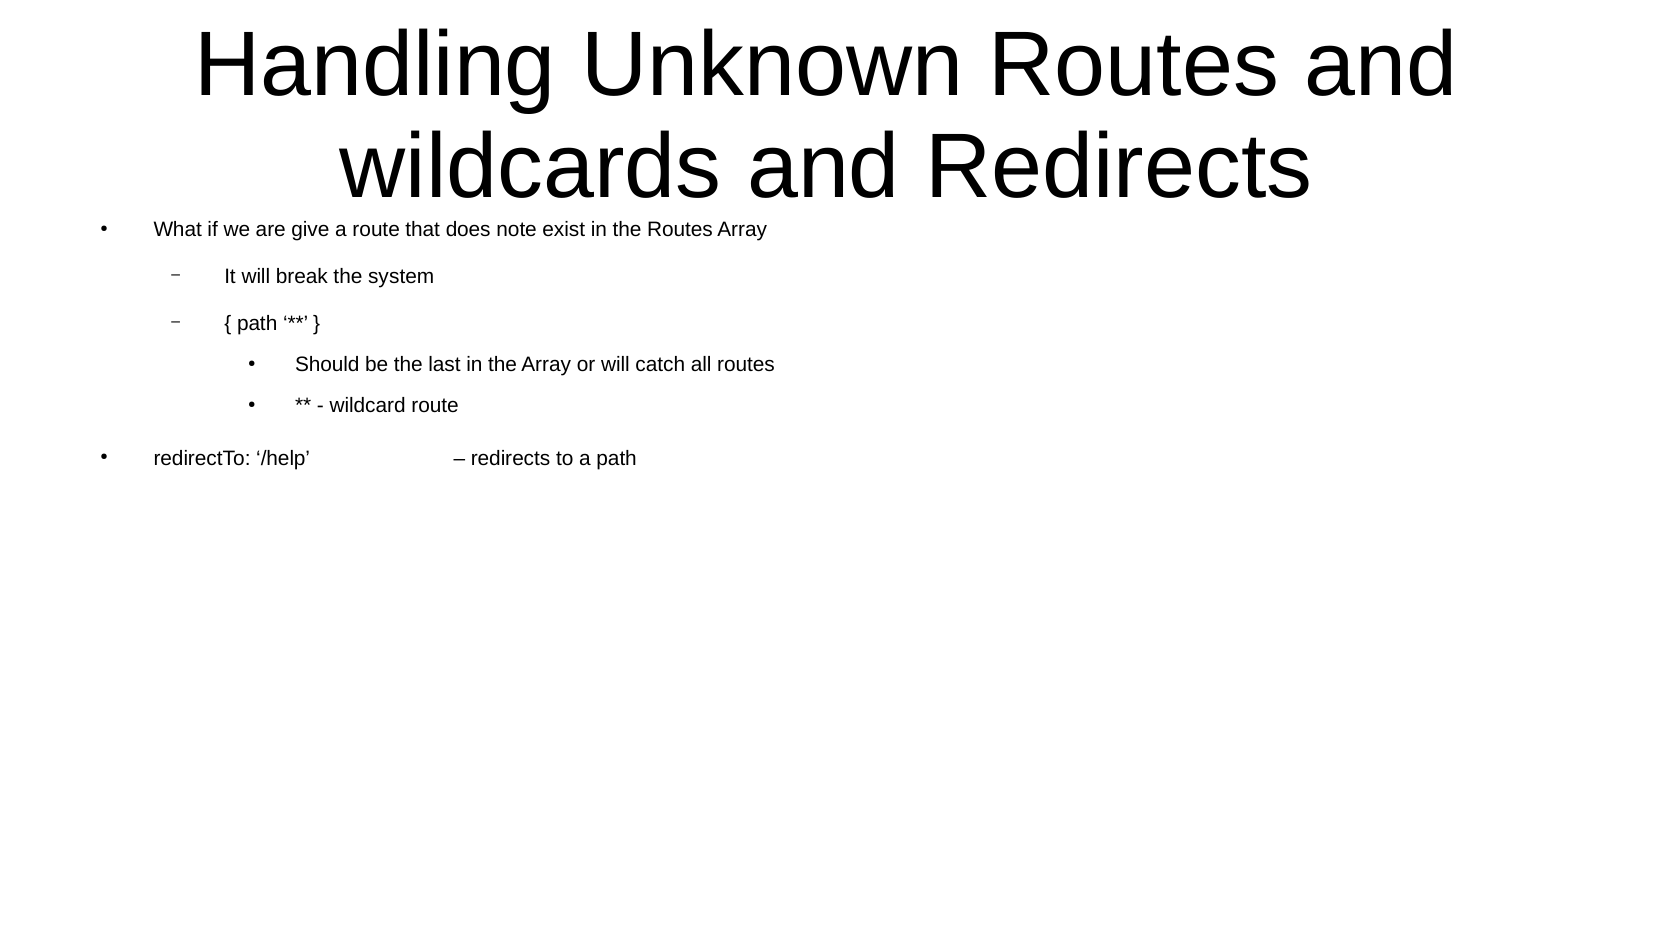

# Handling Unknown Routes and wildcards and Redirects
What if we are give a route that does note exist in the Routes Array
It will break the system
{ path ‘**’ }
Should be the last in the Array or will catch all routes
** - wildcard route
redirectTo: ‘/help’		– redirects to a path